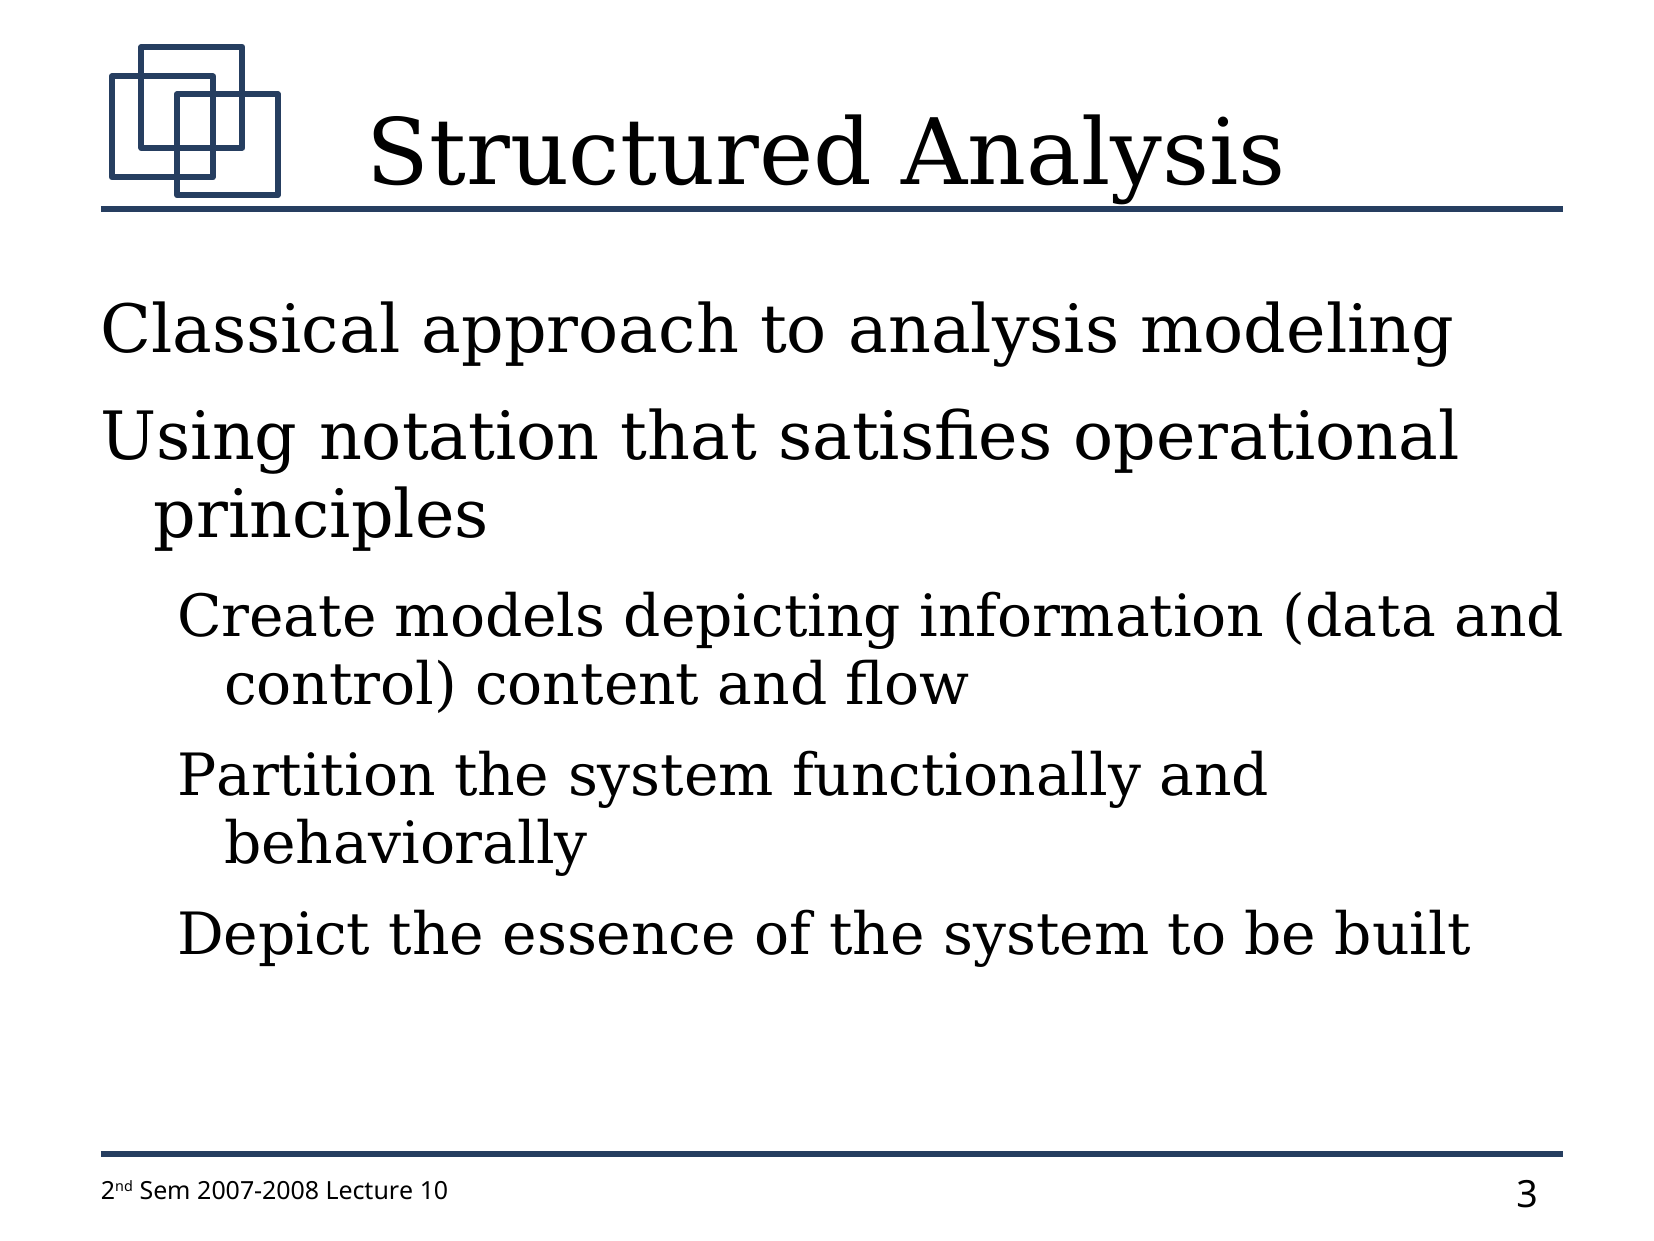

# Structured Analysis
Classical approach to analysis modeling
Using notation that satisfies operational principles
Create models depicting information (data and control) content and flow
Partition the system functionally and behaviorally
Depict the essence of the system to be built